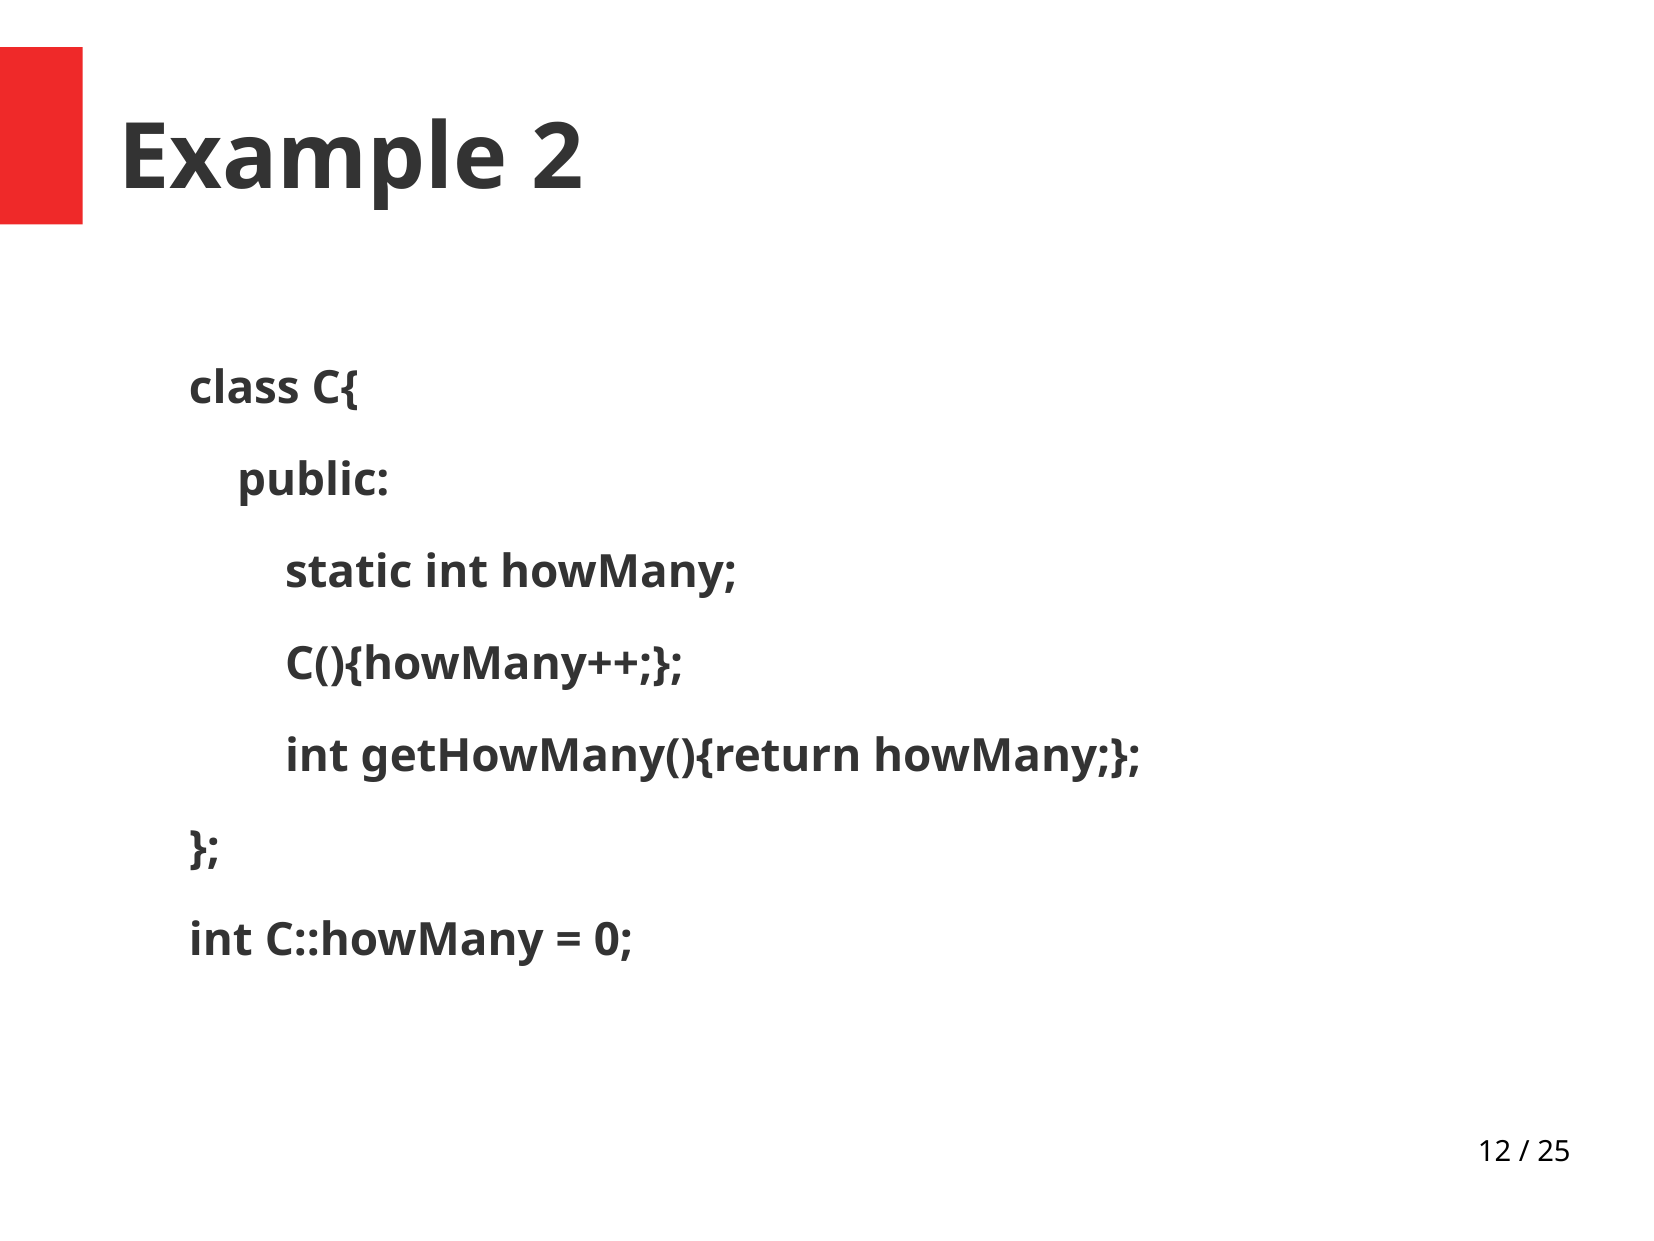

# Example 2
class C{
 public:
 static int howMany;
 C(){howMany++;};
 int getHowMany(){return howMany;};
};
int C::howMany = 0;
12